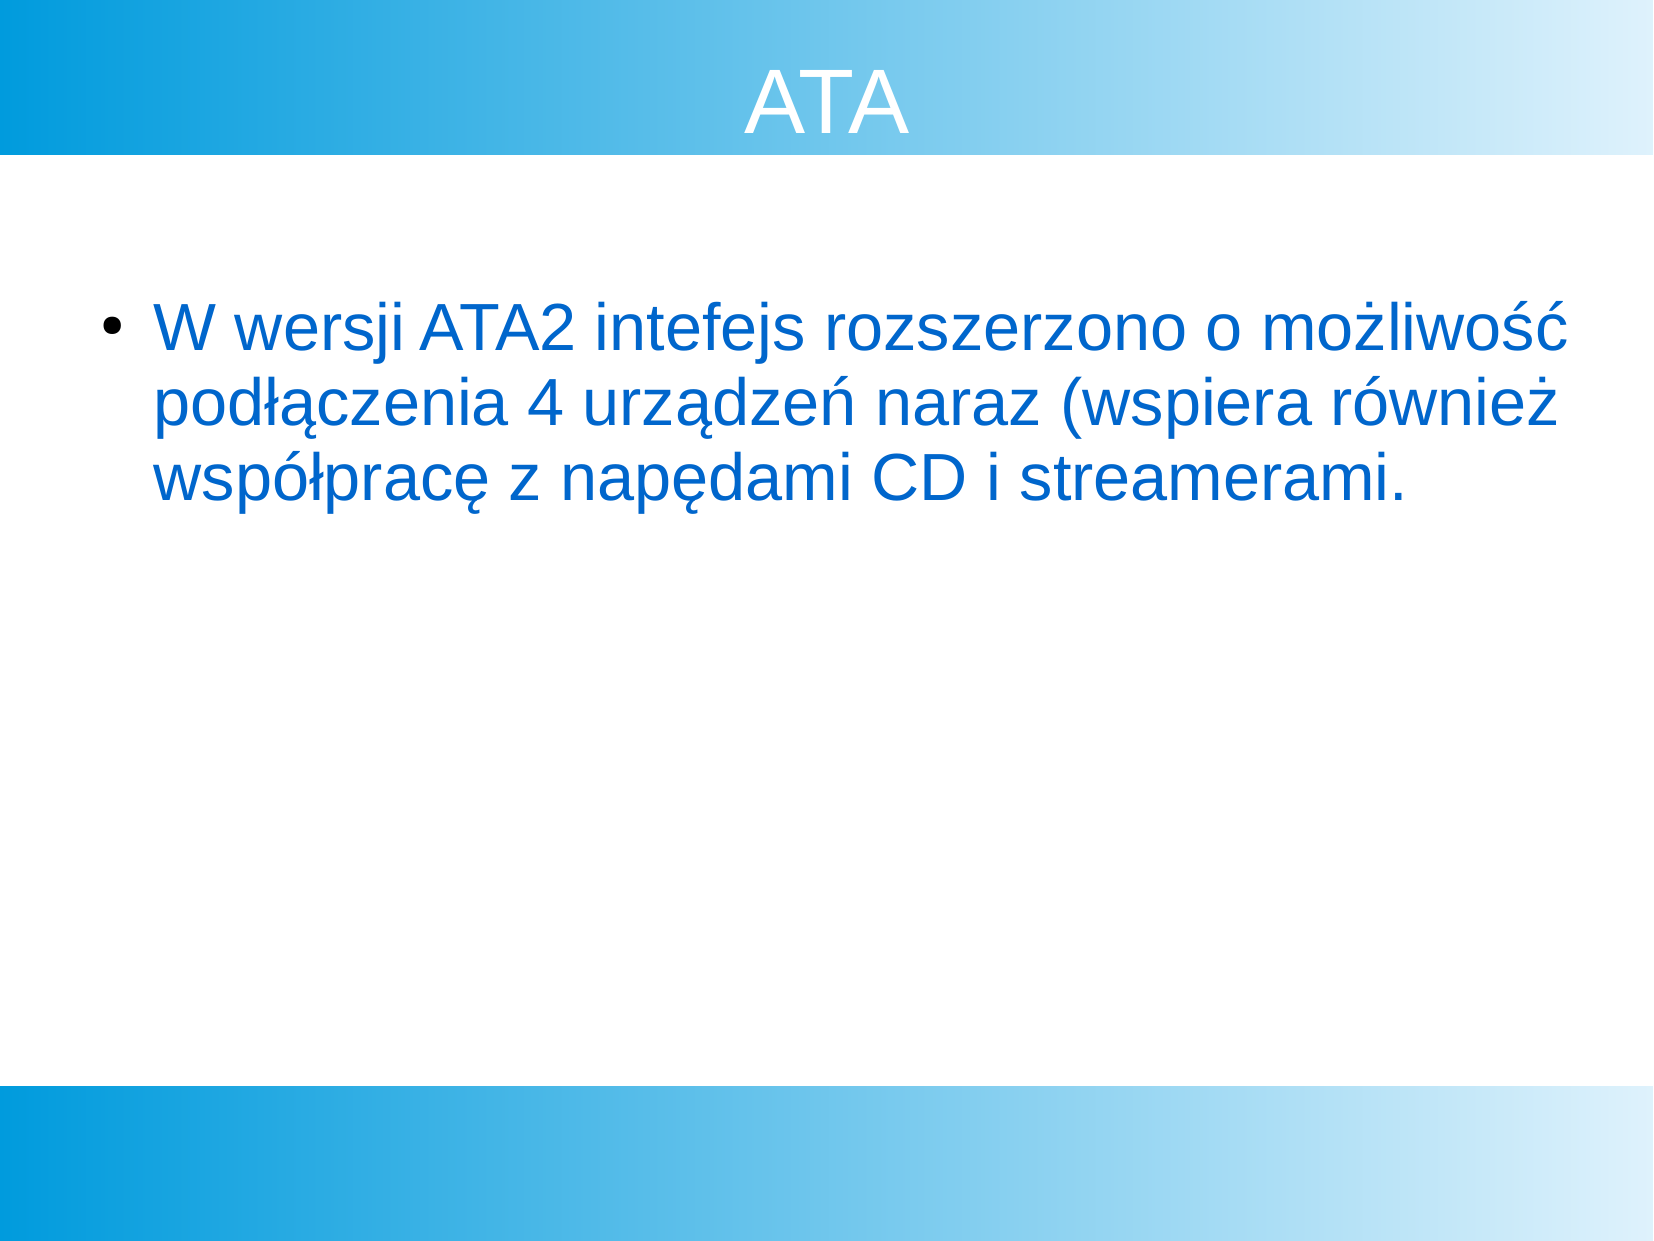

# ATA
W wersji ATA2 intefejs rozszerzono o możliwość podłączenia 4 urządzeń naraz (wspiera również współpracę z napędami CD i streamerami.